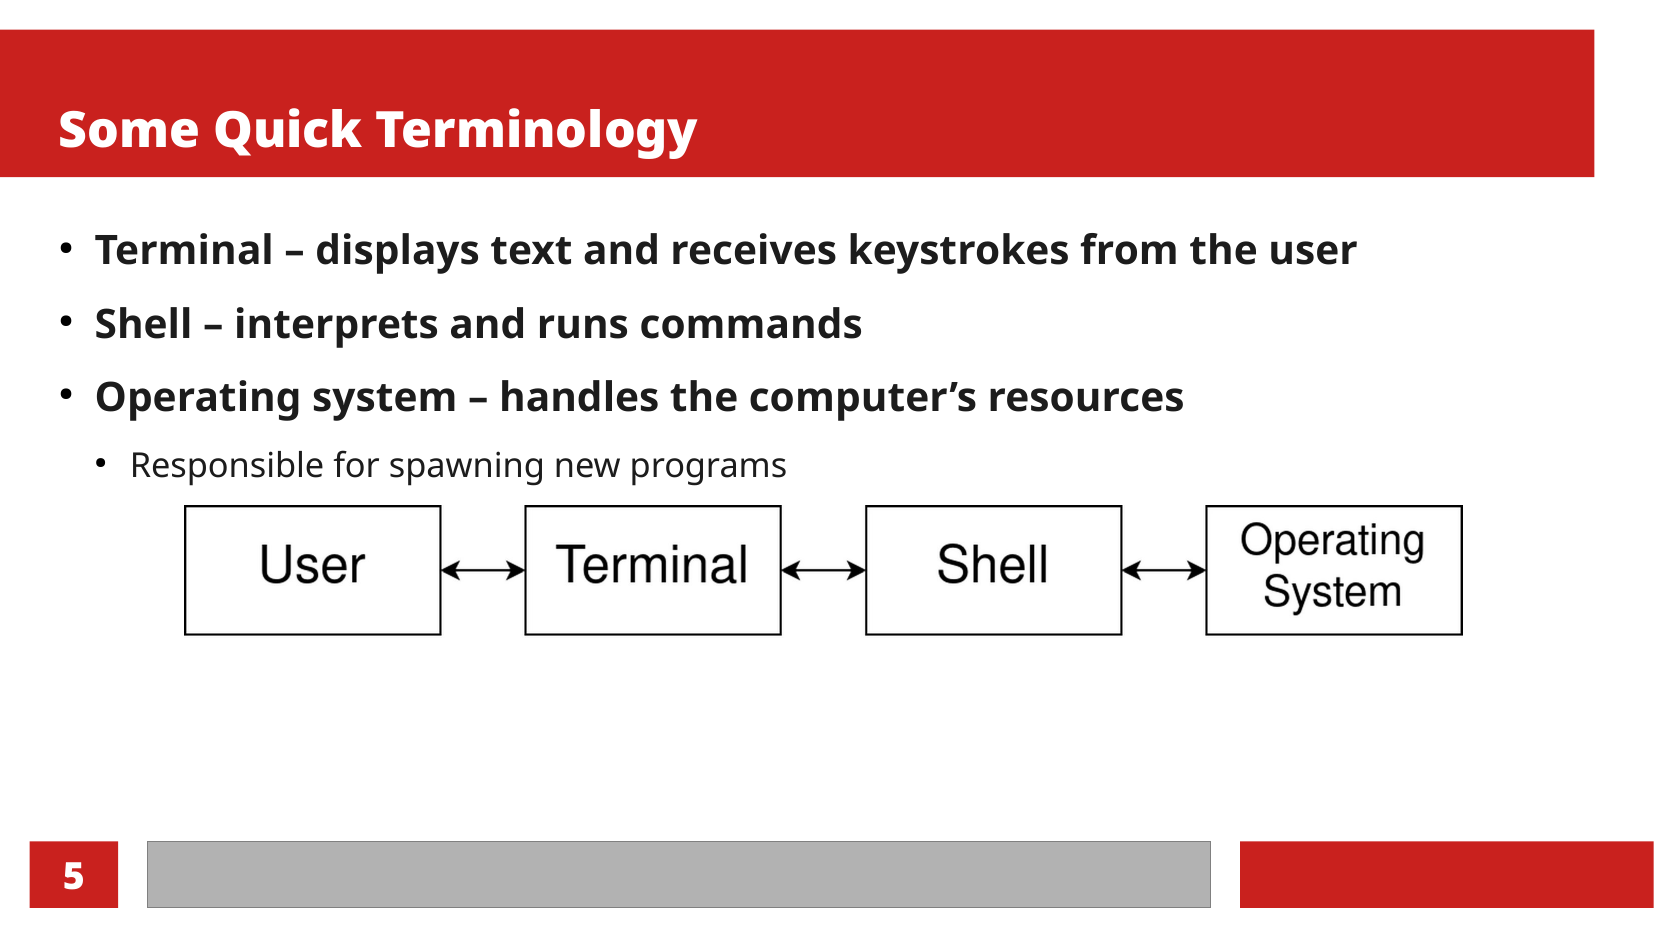

# Some Quick Terminology
Terminal – displays text and receives keystrokes from the user
Shell – interprets and runs commands
Operating system – handles the computer’s resources
Responsible for spawning new programs
5